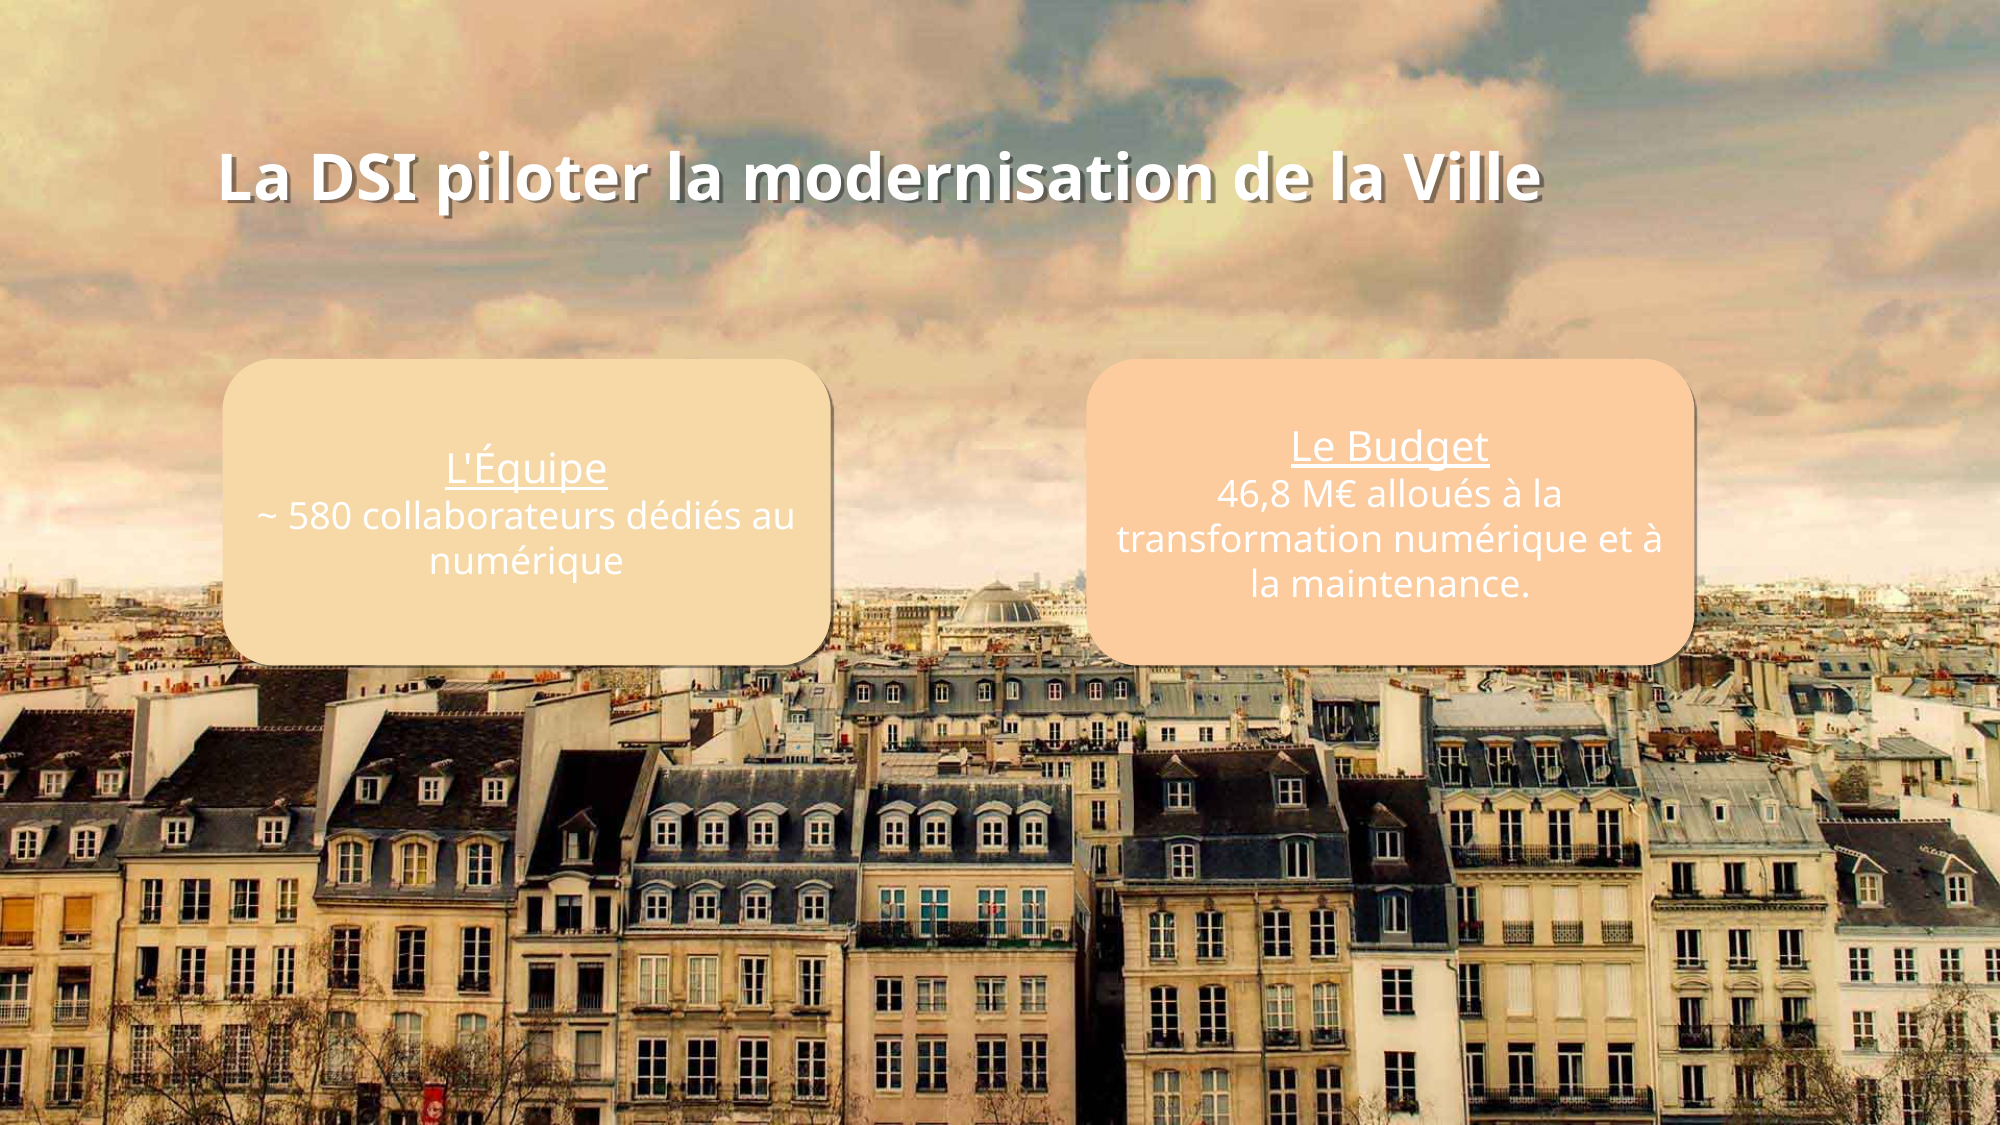

# La DSI piloter la modernisation de la Ville
L'Équipe
~ 580 collaborateurs dédiés au numérique
Le Budget
46,8 M€ alloués à la transformation numérique et à la maintenance.
Cette photo par Auteur inconnu est soumise à la licence CC BY-SA